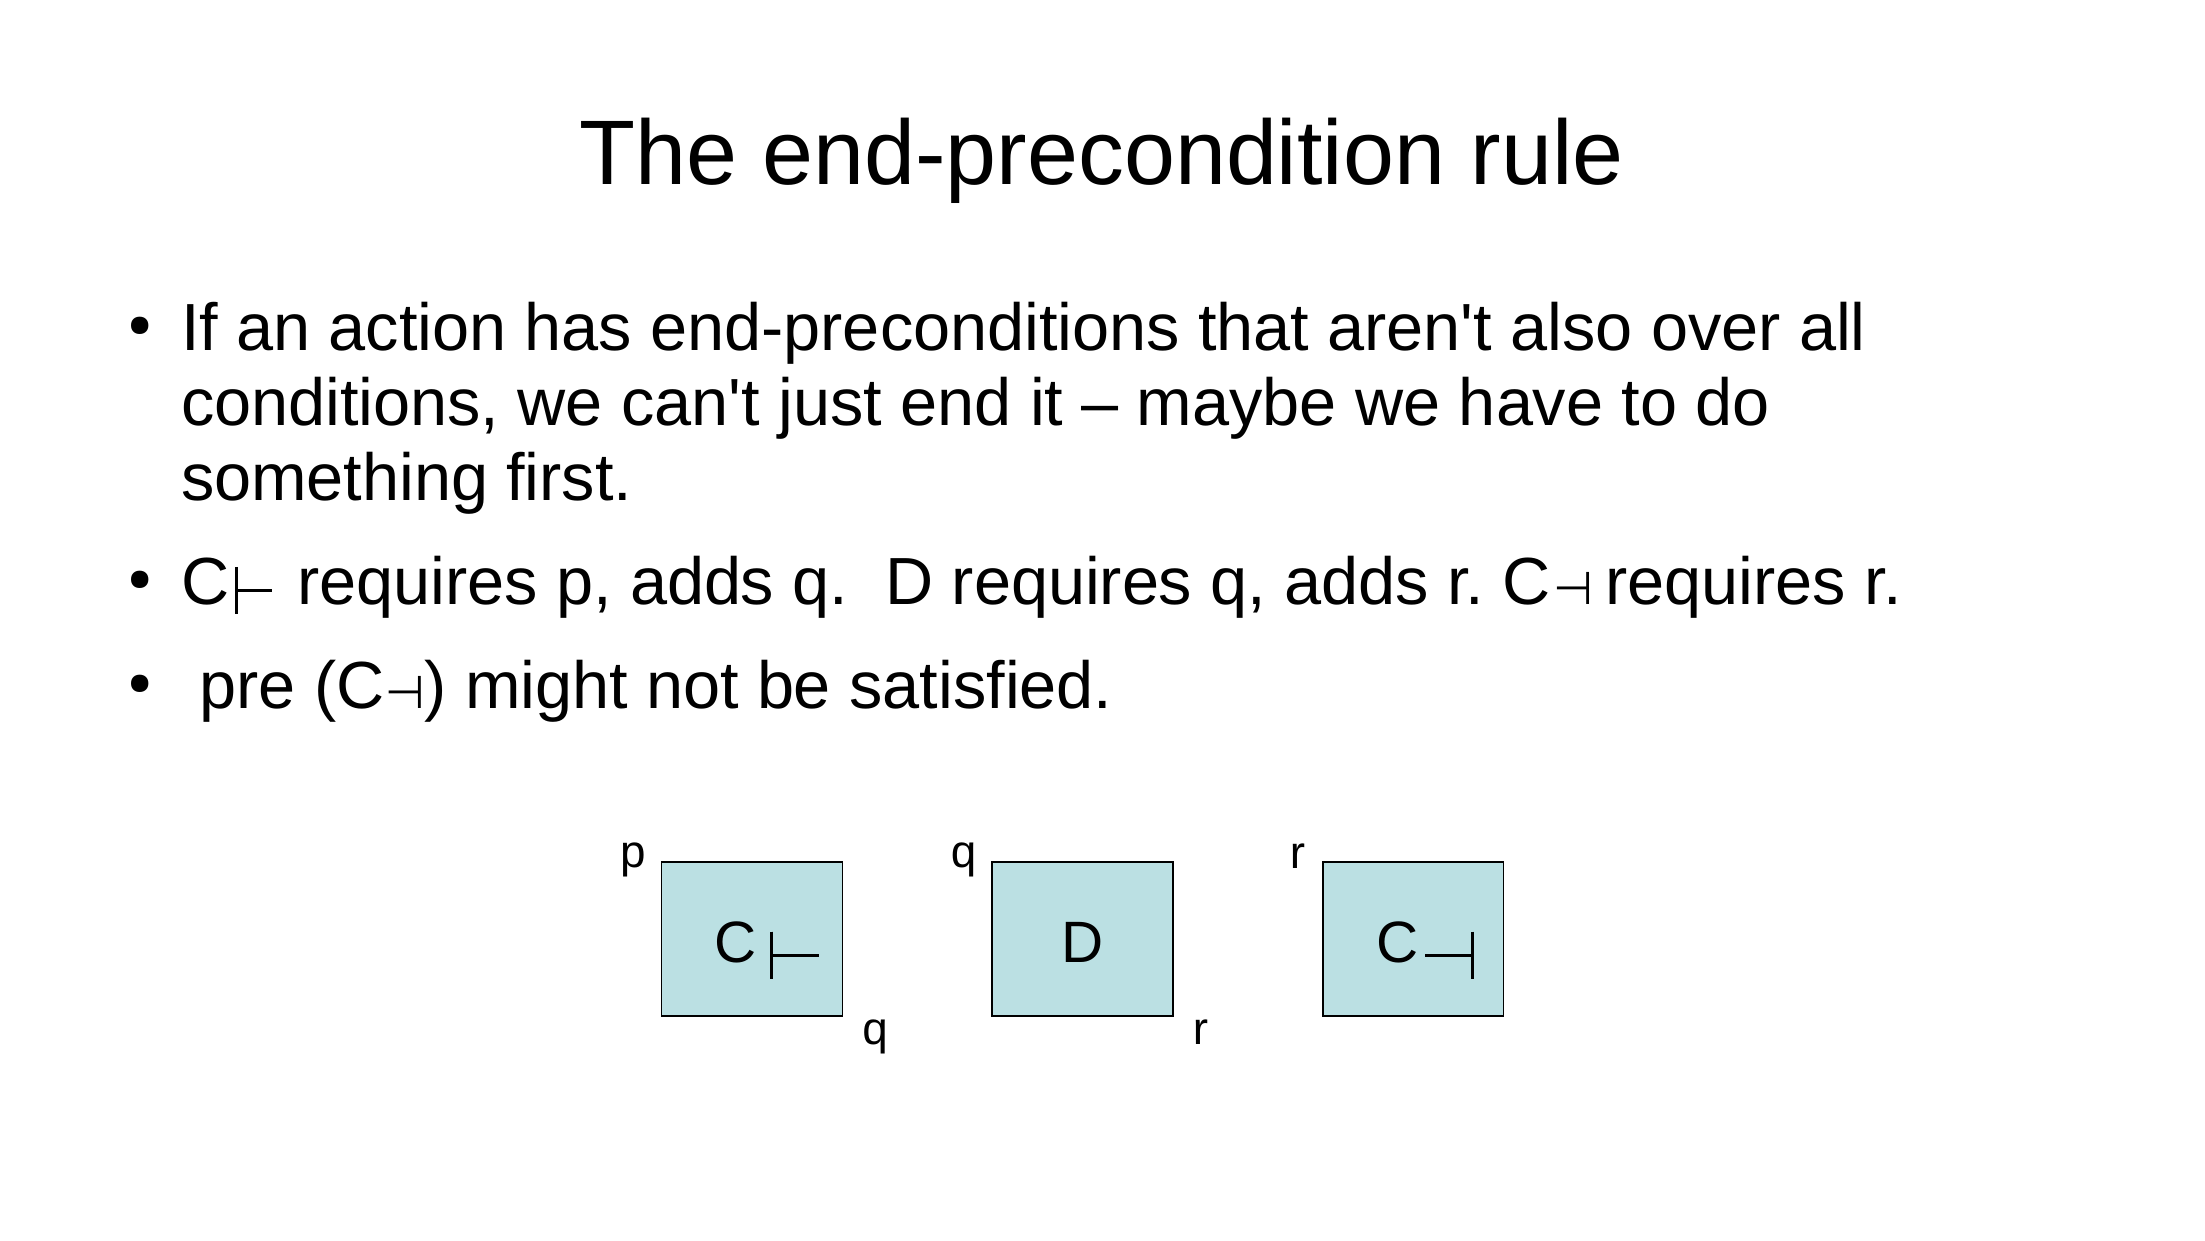

# The end-precondition rule
If an action has end-preconditions that aren't also over all conditions, we can't just end it – maybe we have to do something first.
C requires p, adds q. D requires q, adds r. C⊣ requires r.
 pre (C⊣) might not be satisfied.
p
q
r
A
C
 D
C
q
r